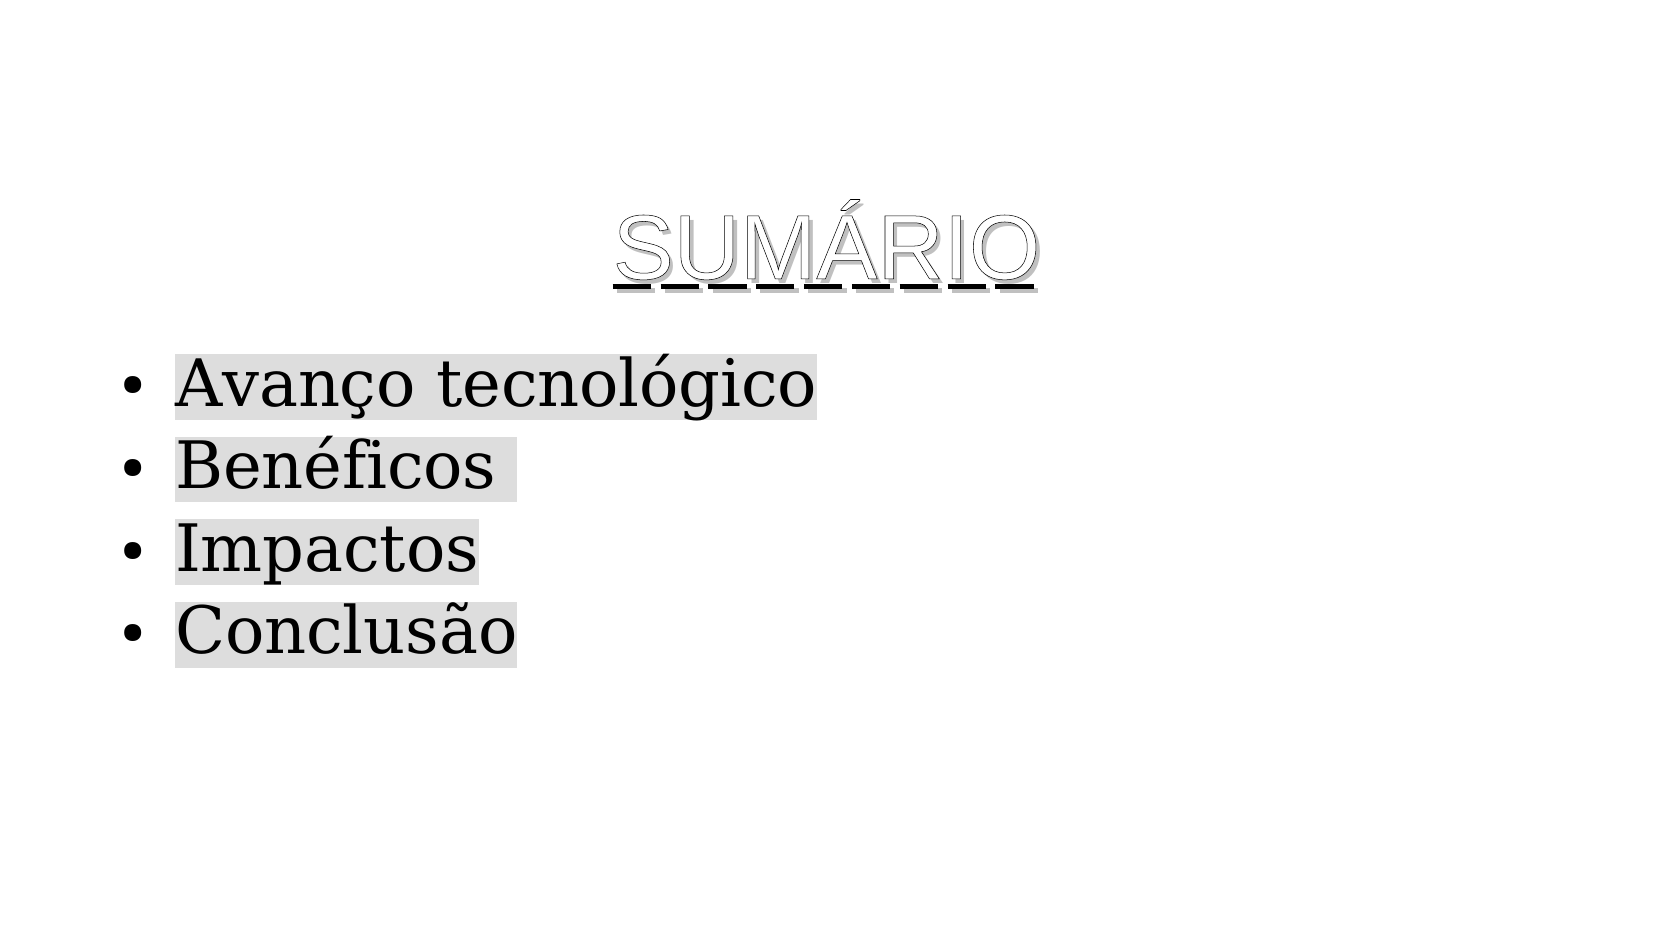

# SUMÁRIO
Avanço tecnológico
Benéficos
Impactos
Conclusão